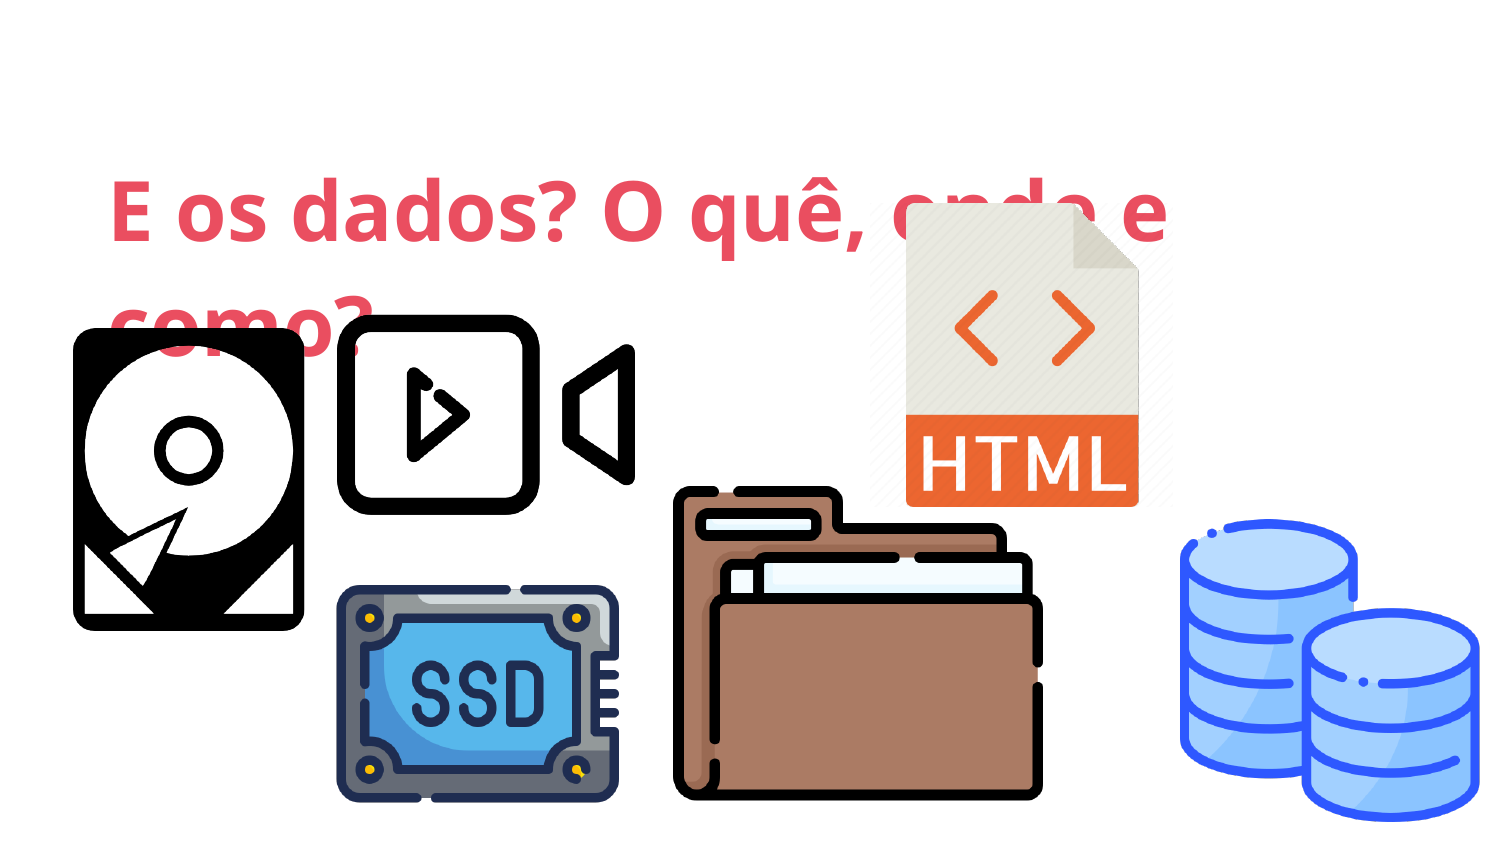

E os dados? O quê, onde e como?